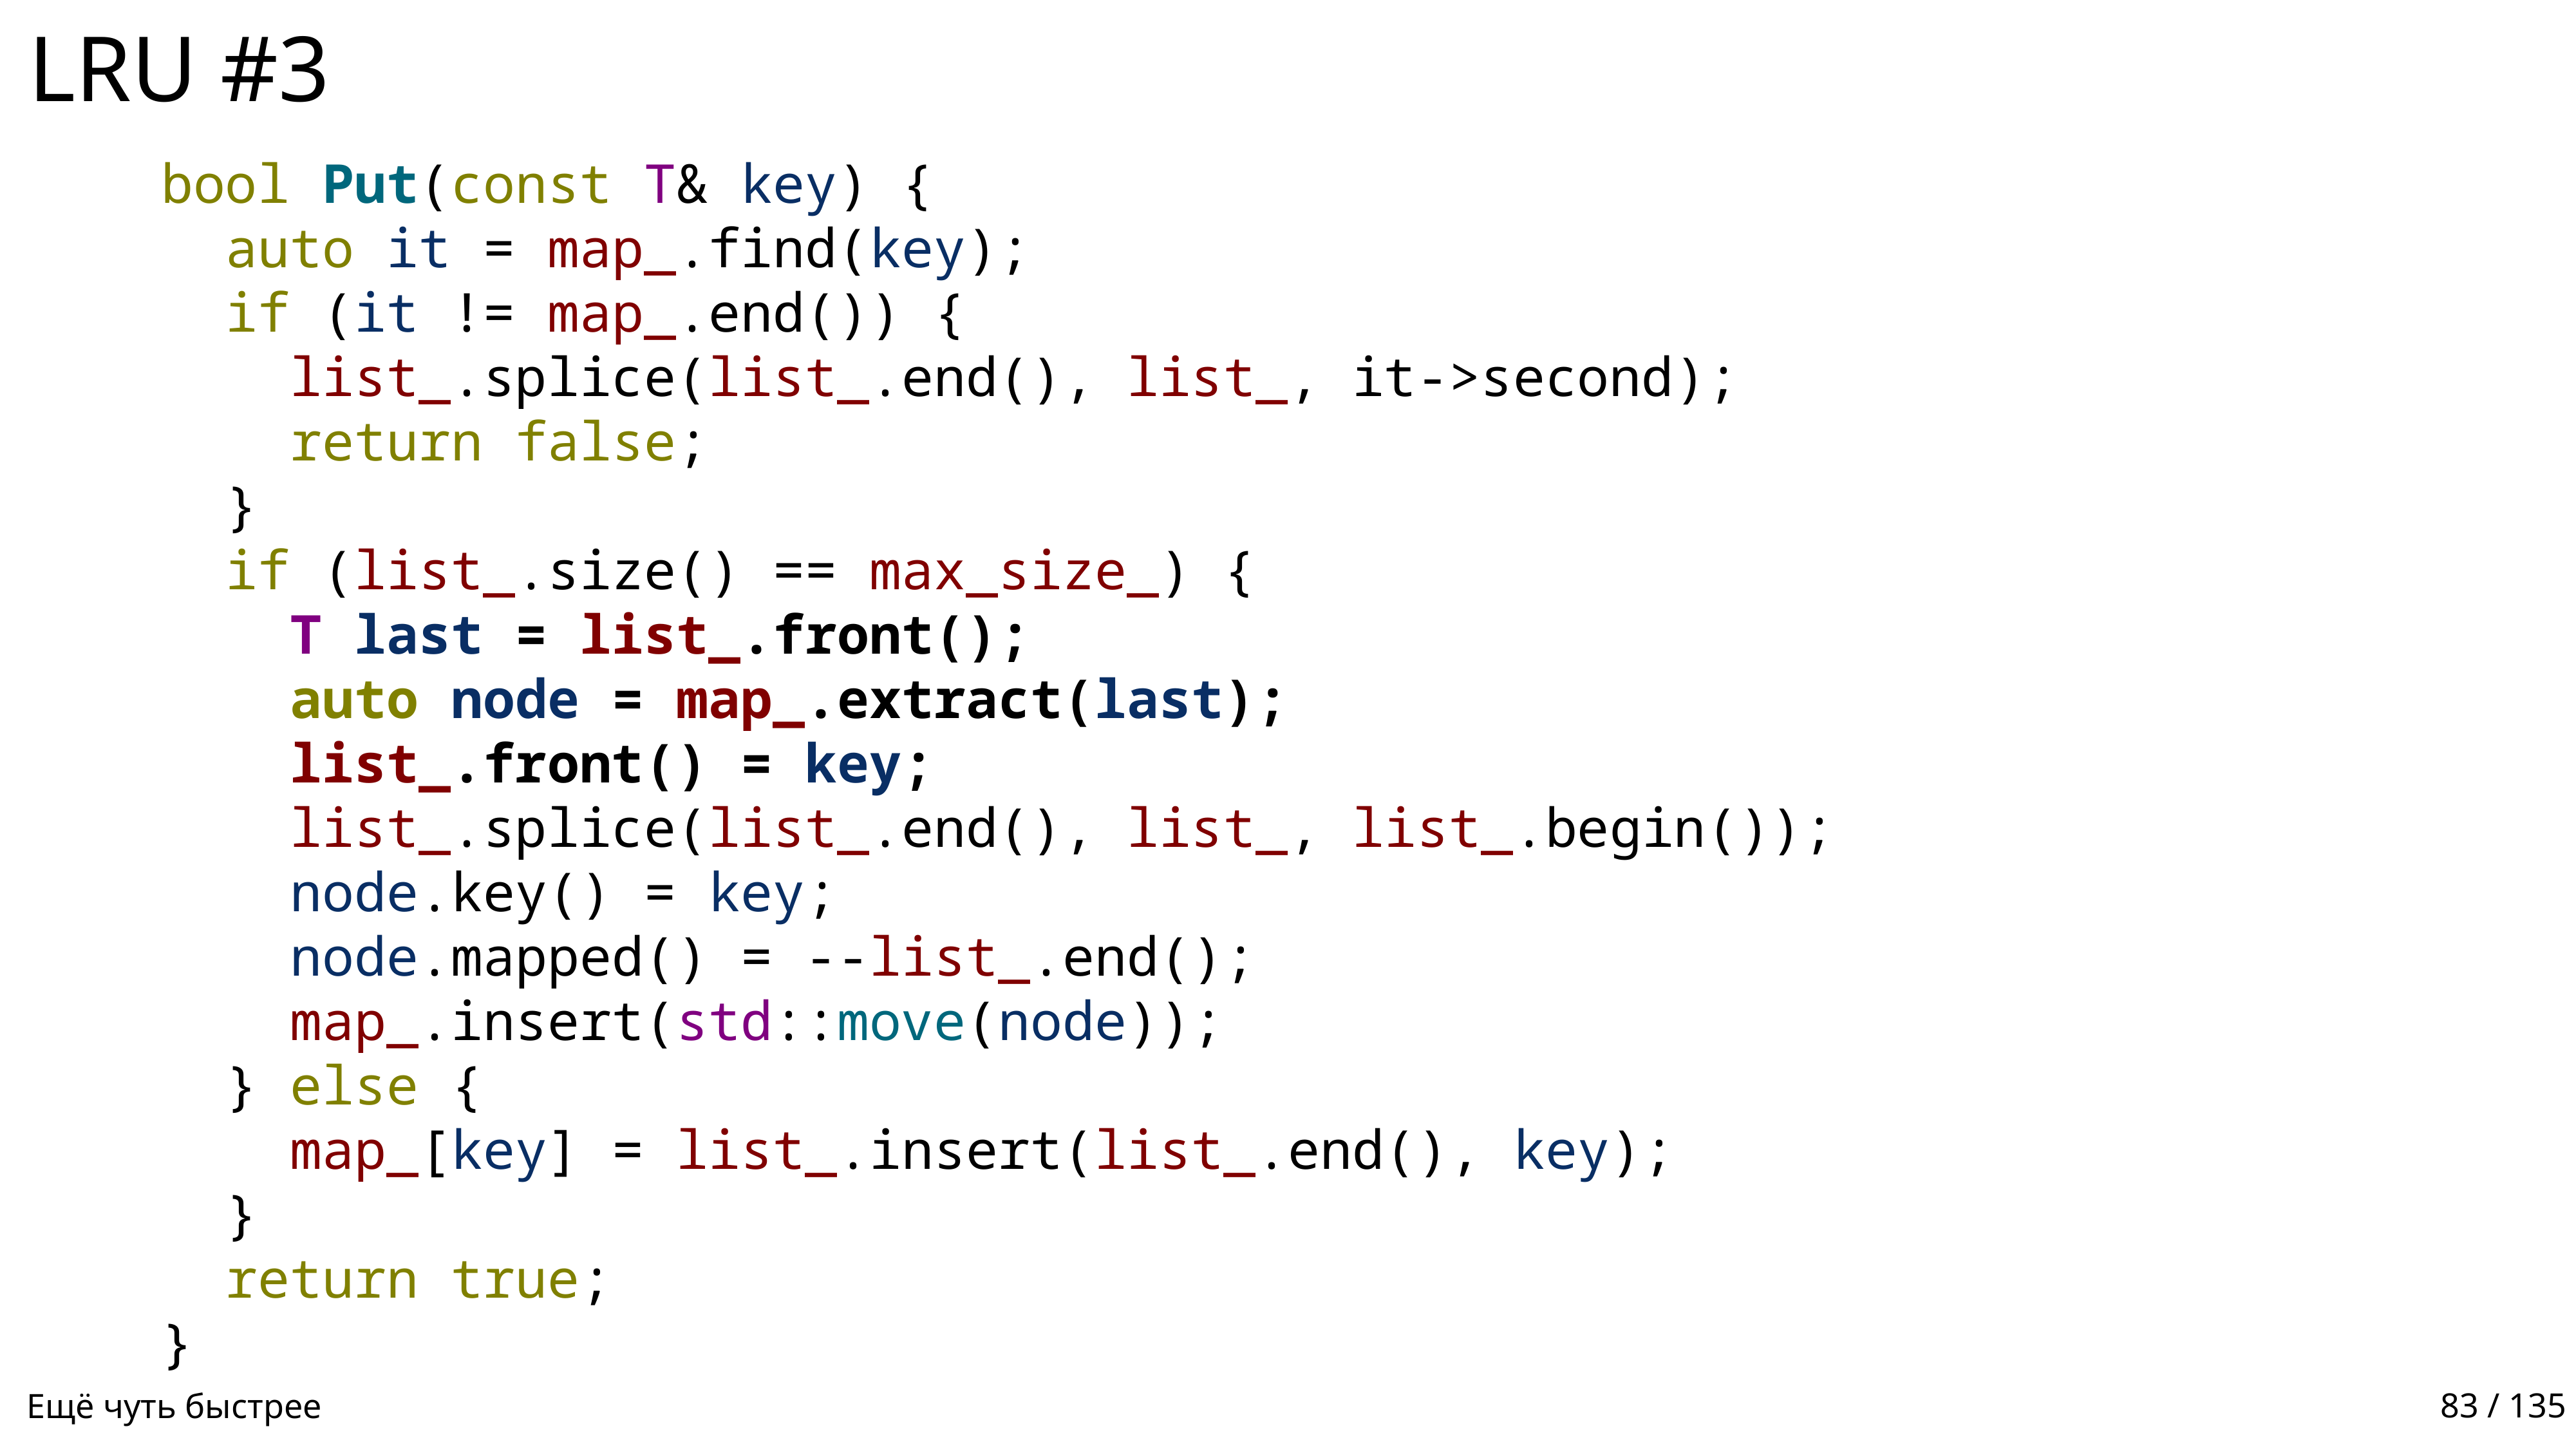

# LRU #3
 bool Put(const T& key) {
 auto it = map_.find(key);
 if (it != map_.end()) {
 list_.splice(list_.end(), list_, it->second);
 return false;
 }
 if (list_.size() == max_size_) {
 T last = list_.front();
 auto node = map_.extract(last);
 list_.front() = key;
 list_.splice(list_.end(), list_, list_.begin());
 node.key() = key;
 node.mapped() = --list_.end();
 map_.insert(std::move(node));
 } else {
 map_[key] = list_.insert(list_.end(), key);
 }
 return true;
 }
Ещё чуть быстрее